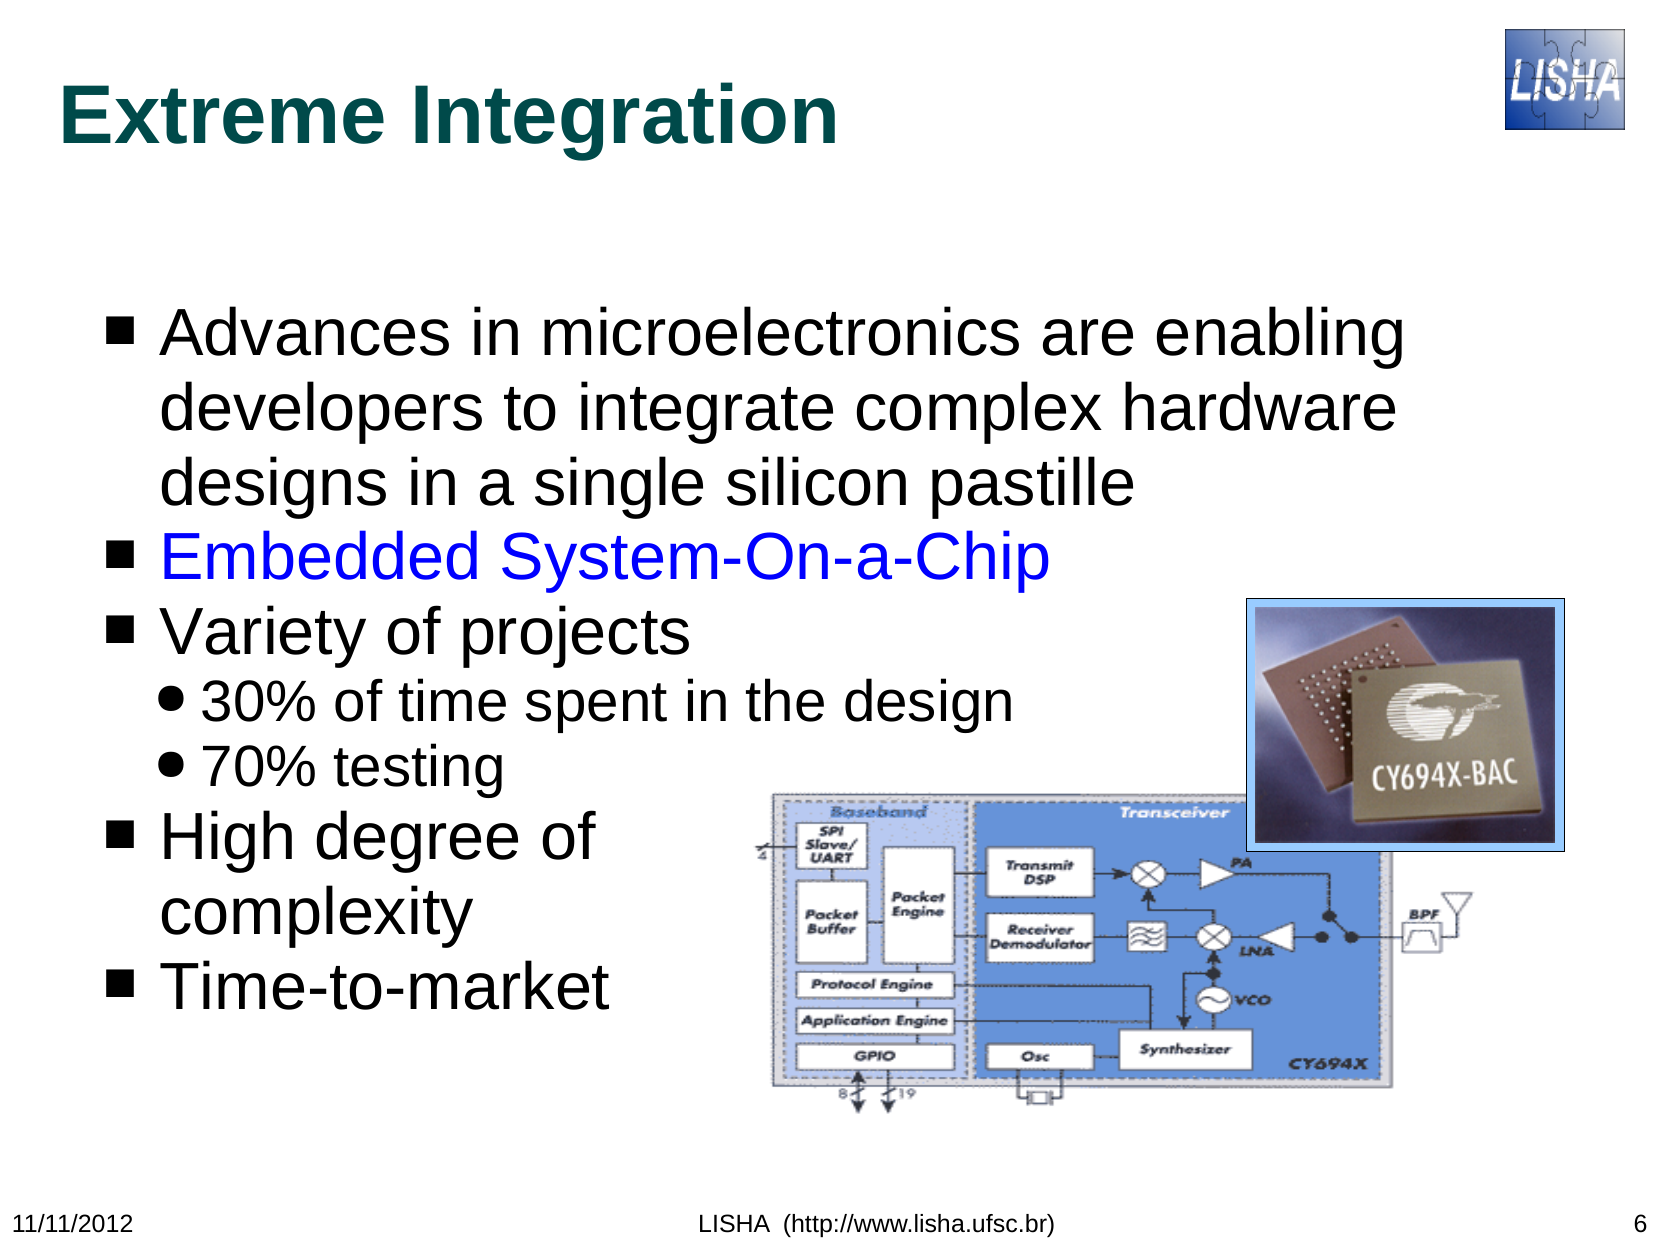

# Extreme Integration
Advances in microelectronics are enabling developers to integrate complex hardware designs in a single silicon pastille
Embedded System-On-a-Chip
Variety of projects
30% of time spent in the design
70% testing
High degree of
complexity
Time-to-market